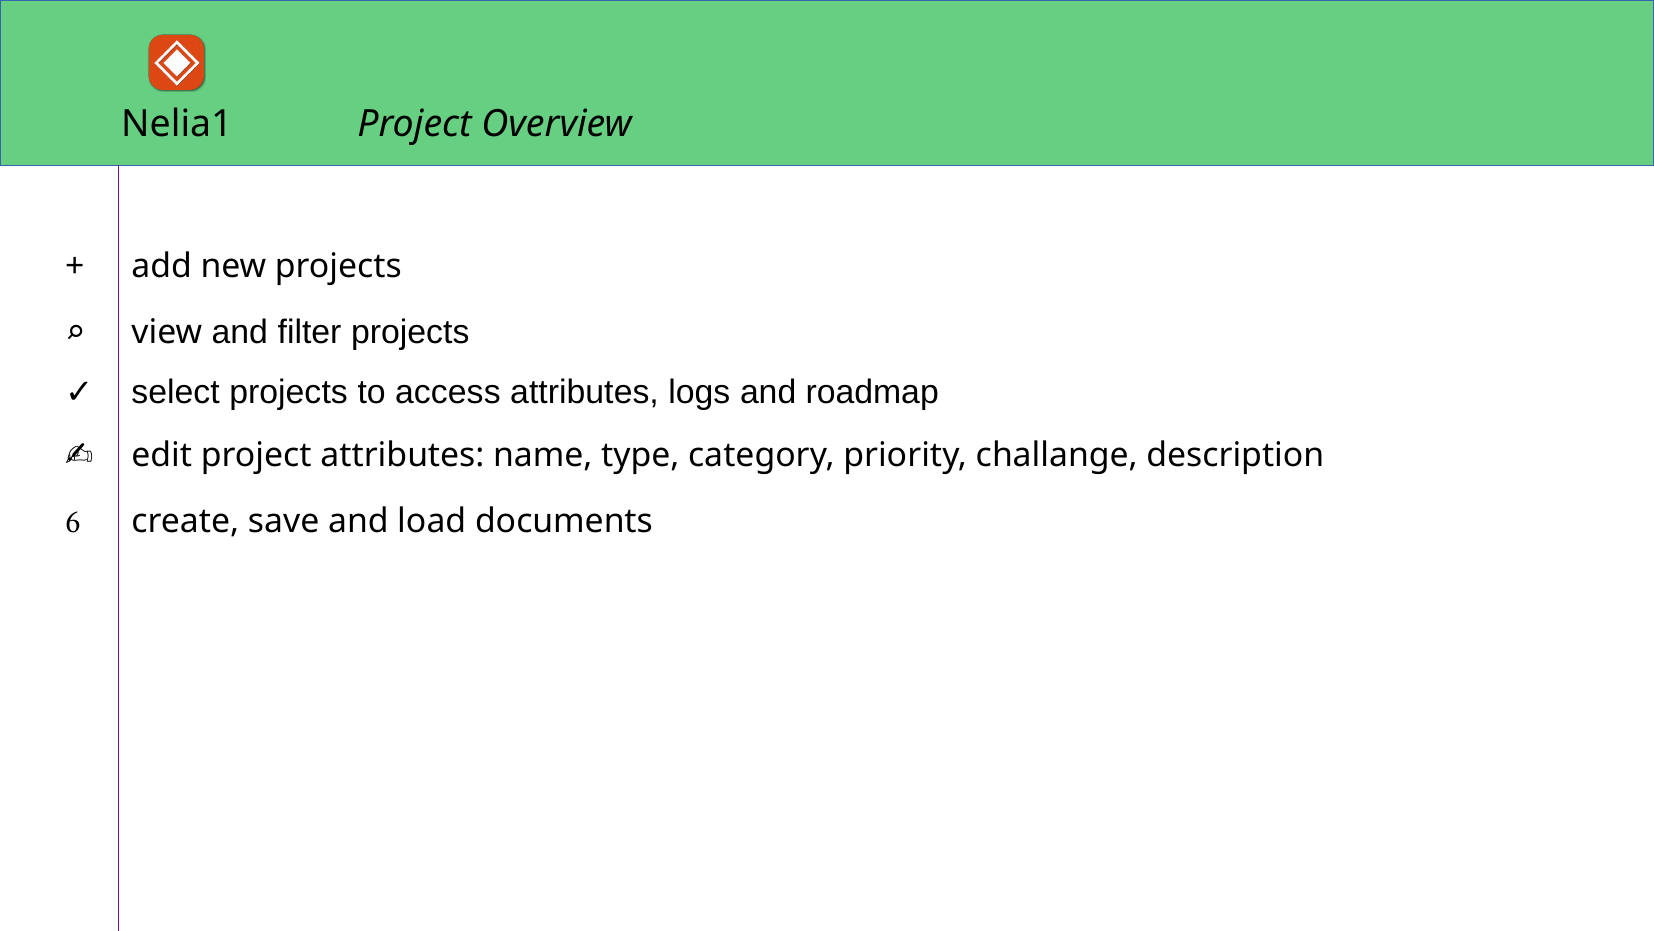

Nelia1
Project Overview
# +	add new projects
⌕	view and filter projects
✓	select projects to access attributes, logs and roadmap
✍	edit project attributes: name, type, category, priority, challange, description
	create, save and load documents